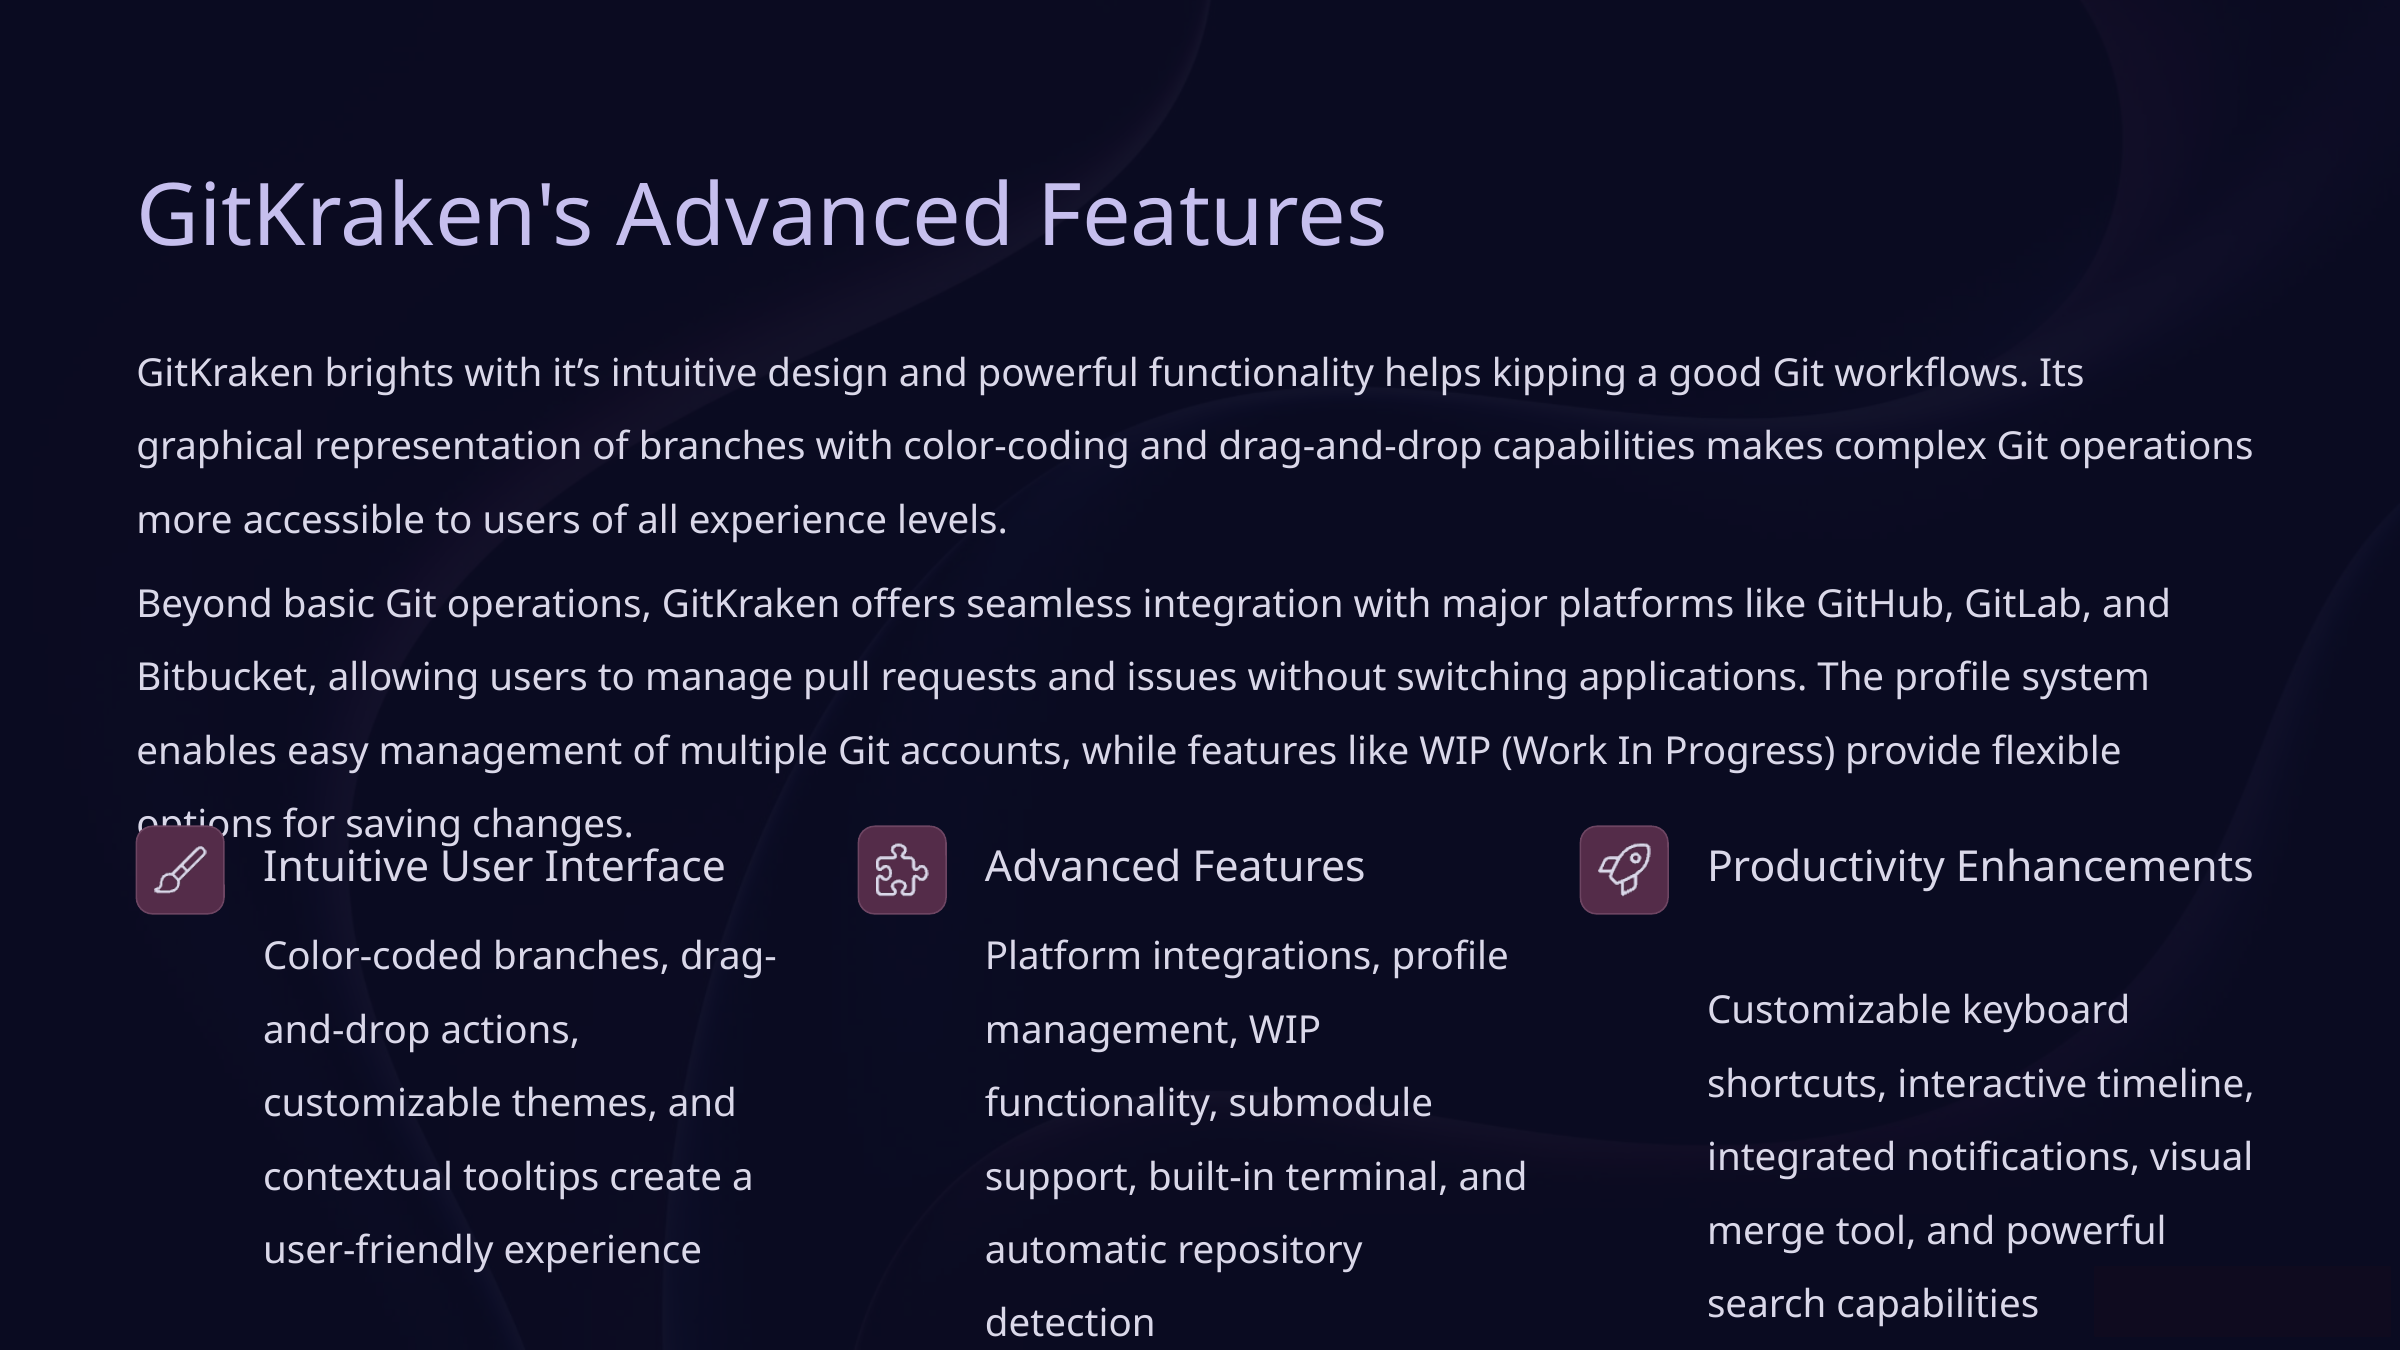

GitKraken's Advanced Features
GitKraken brights with it’s intuitive design and powerful functionality helps kipping a good Git workflows. Its graphical representation of branches with color-coding and drag-and-drop capabilities makes complex Git operations more accessible to users of all experience levels.
Beyond basic Git operations, GitKraken offers seamless integration with major platforms like GitHub, GitLab, and Bitbucket, allowing users to manage pull requests and issues without switching applications. The profile system enables easy management of multiple Git accounts, while features like WIP (Work In Progress) provide flexible options for saving changes.
Intuitive User Interface
Advanced Features
Productivity Enhancements
Color-coded branches, drag-and-drop actions, customizable themes, and contextual tooltips create a user-friendly experience
Platform integrations, profile management, WIP functionality, submodule support, built-in terminal, and automatic repository detection
Customizable keyboard shortcuts, interactive timeline, integrated notifications, visual merge tool, and powerful search capabilities